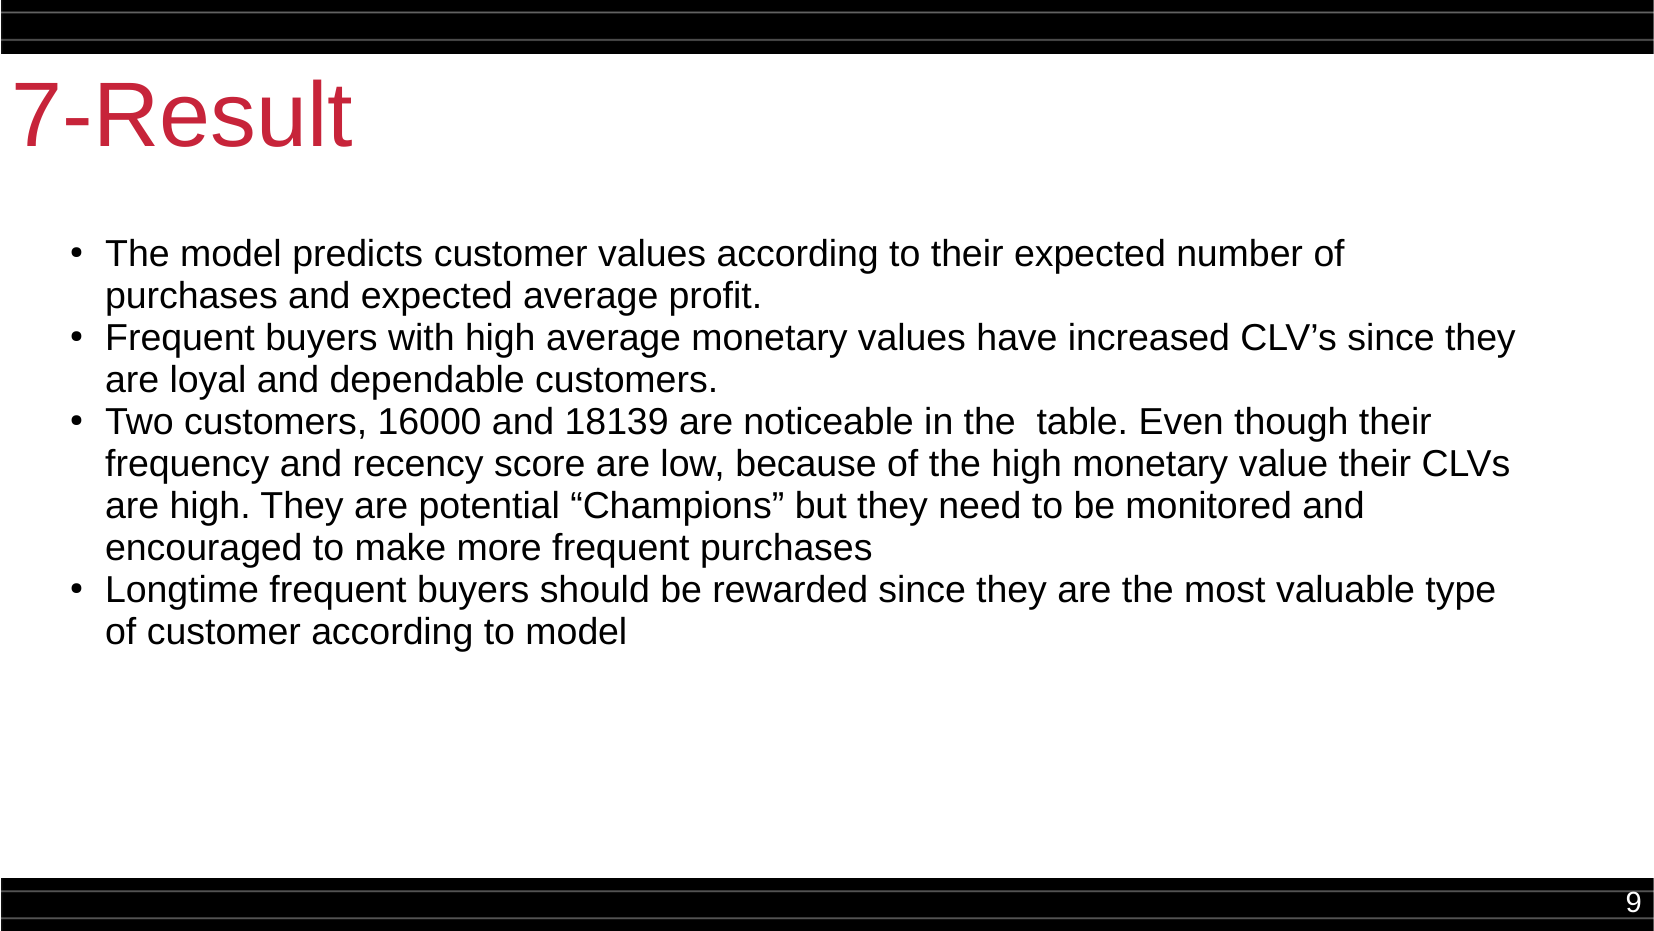

# 7-Result
The model predicts customer values according to their expected number of purchases and expected average profit.
Frequent buyers with high average monetary values have increased CLV’s since they are loyal and dependable customers.
Two customers, 16000 and 18139 are noticeable in the table. Even though their frequency and recency score are low, because of the high monetary value their CLVs are high. They are potential “Champions” but they need to be monitored and encouraged to make more frequent purchases
Longtime frequent buyers should be rewarded since they are the most valuable type of customer according to model